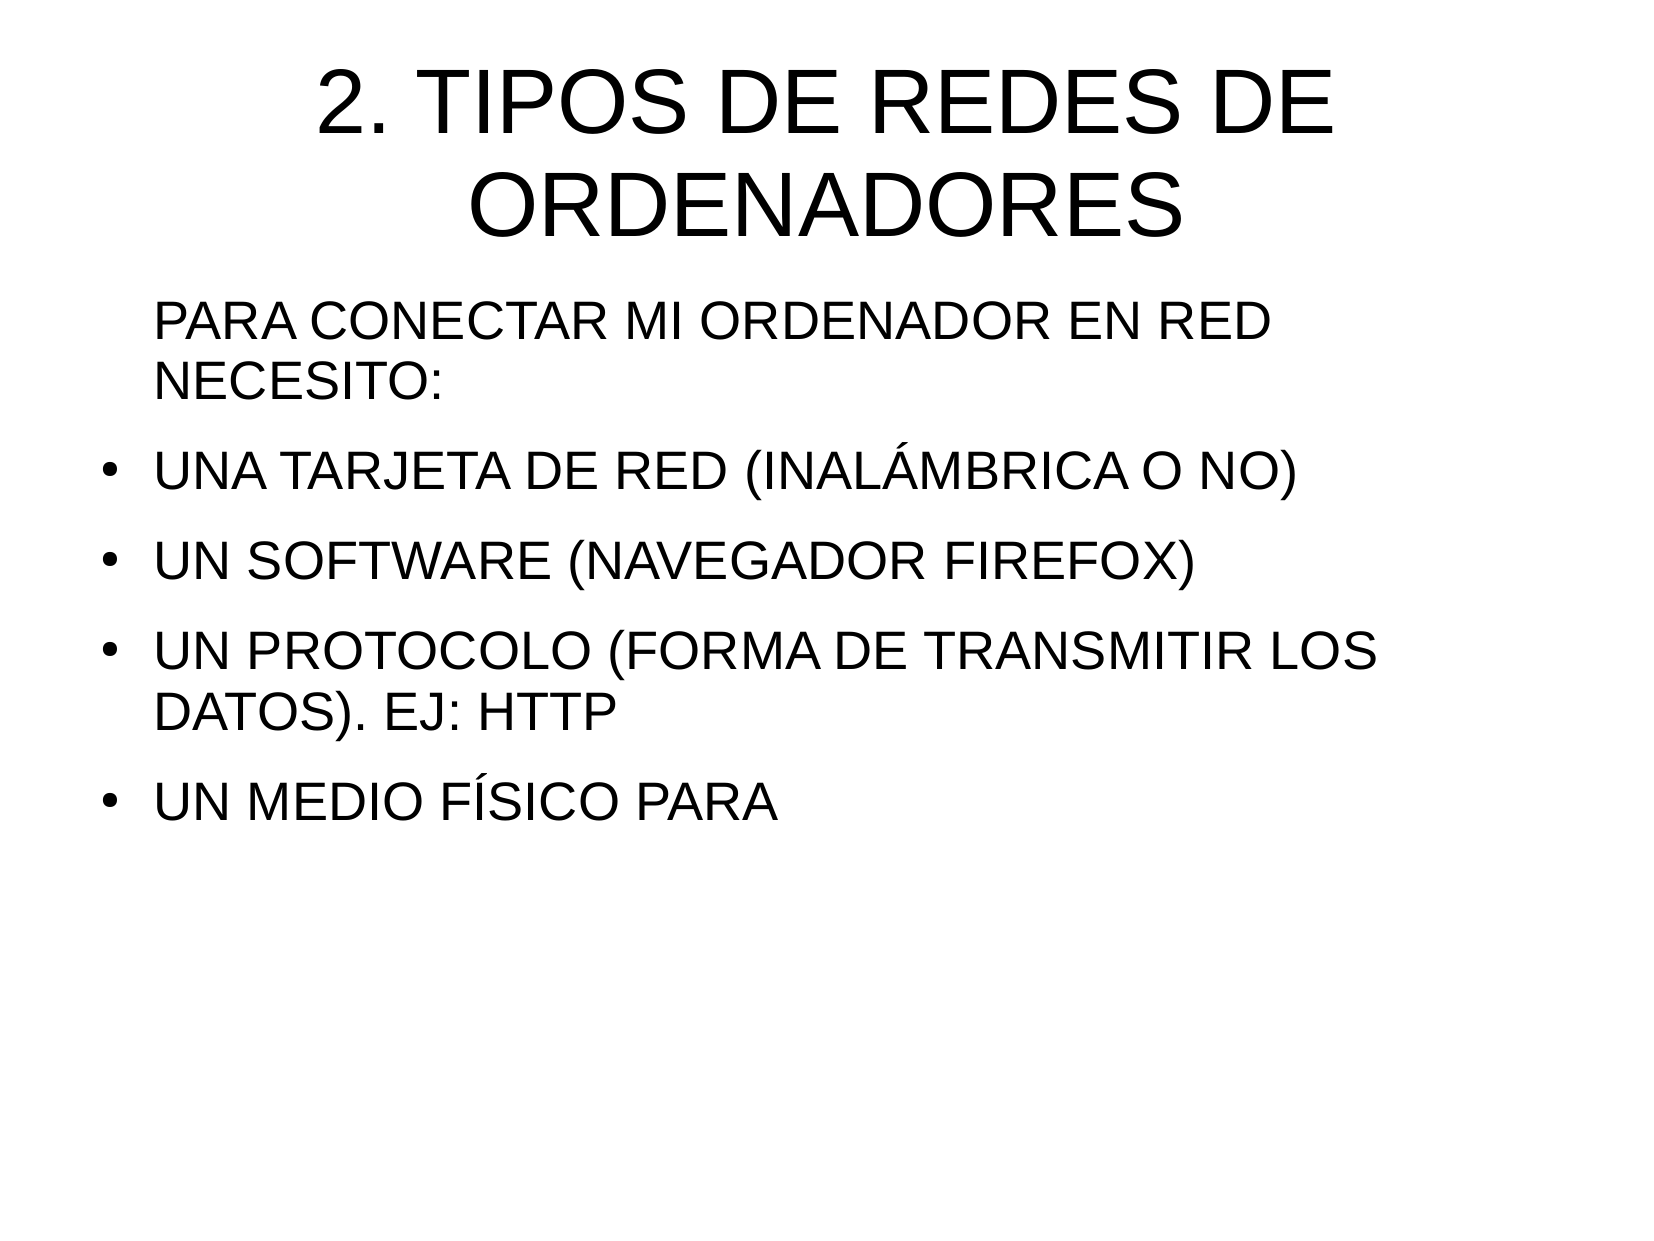

# 2. TIPOS DE REDES DE ORDENADORES
PARA CONECTAR MI ORDENADOR EN RED NECESITO:
UNA TARJETA DE RED (INALÁMBRICA O NO)
UN SOFTWARE (NAVEGADOR FIREFOX)
UN PROTOCOLO (FORMA DE TRANSMITIR LOS DATOS). EJ: HTTP
UN MEDIO FÍSICO PARA